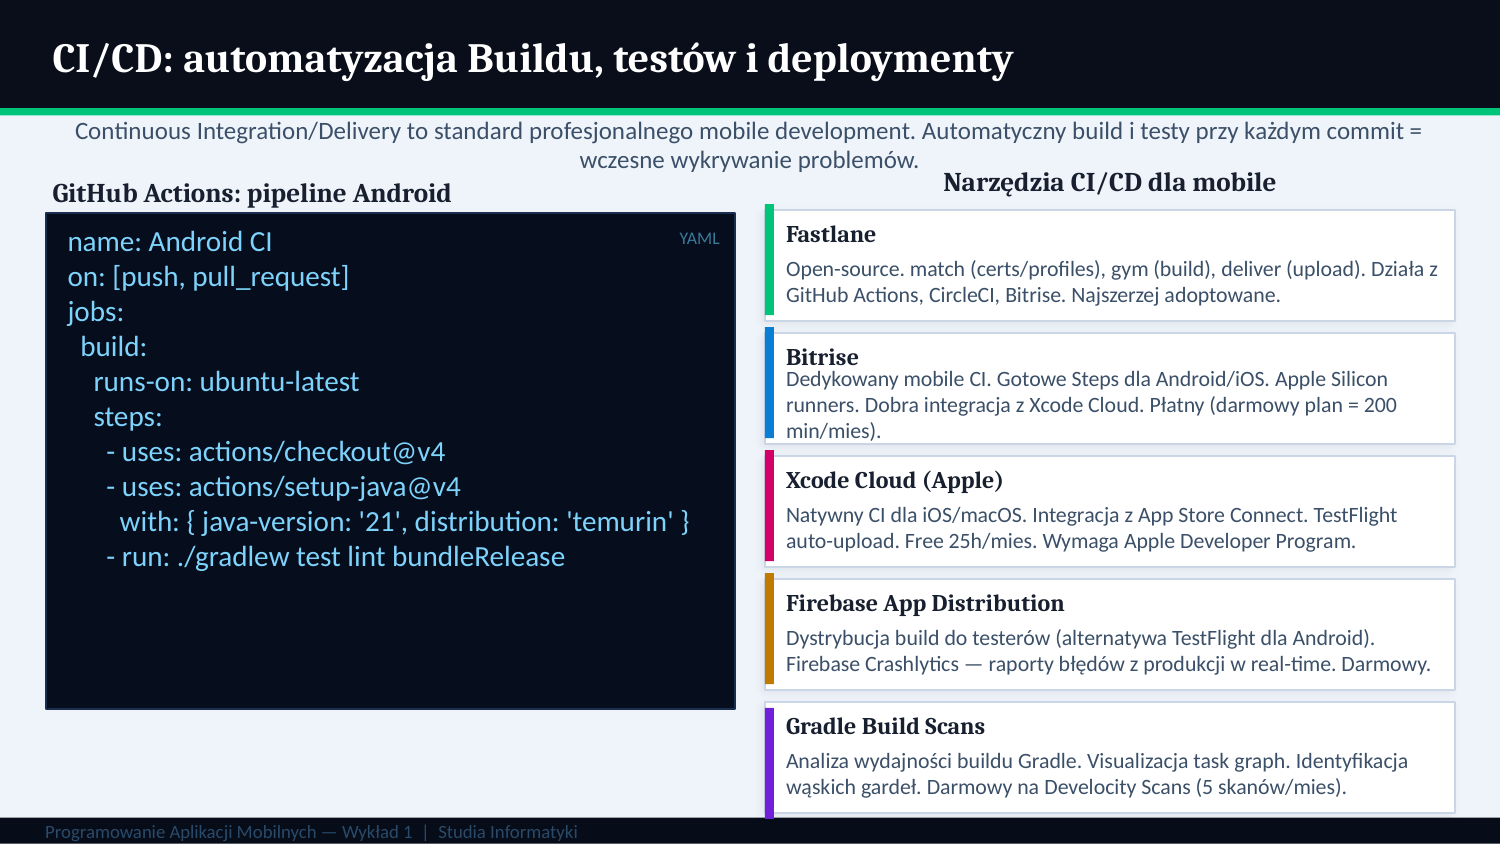

CI/CD: automatyzacja Buildu, testów i deploymenty
Continuous Integration/Delivery to standard profesjonalnego mobile development. Automatyczny build i testy przy każdym commit = wczesne wykrywanie problemów.
Narzędzia CI/CD dla mobile
GitHub Actions: pipeline Android
Fastlane
name: Android CI
on: [push, pull_request]
jobs:
  build:
    runs-on: ubuntu-latest
    steps:
      - uses: actions/checkout@v4
      - uses: actions/setup-java@v4
        with: { java-version: '21', distribution: 'temurin' }
      - run: ./gradlew test lint bundleRelease
YAML
Open-source. match (certs/profiles), gym (build), deliver (upload). Działa z GitHub Actions, CircleCI, Bitrise. Najszerzej adoptowane.
Bitrise
Dedykowany mobile CI. Gotowe Steps dla Android/iOS. Apple Silicon runners. Dobra integracja z Xcode Cloud. Płatny (darmowy plan = 200 min/mies).
Xcode Cloud (Apple)
Natywny CI dla iOS/macOS. Integracja z App Store Connect. TestFlight auto-upload. Free 25h/mies. Wymaga Apple Developer Program.
Firebase App Distribution
Dystrybucja build do testerów (alternatywa TestFlight dla Android). Firebase Crashlytics — raporty błędów z produkcji w real-time. Darmowy.
Gradle Build Scans
Analiza wydajności buildu Gradle. Visualizacja task graph. Identyfikacja wąskich gardeł. Darmowy na Develocity Scans (5 skanów/mies).
Programowanie Aplikacji Mobilnych — Wykład 1 | Studia Informatyki